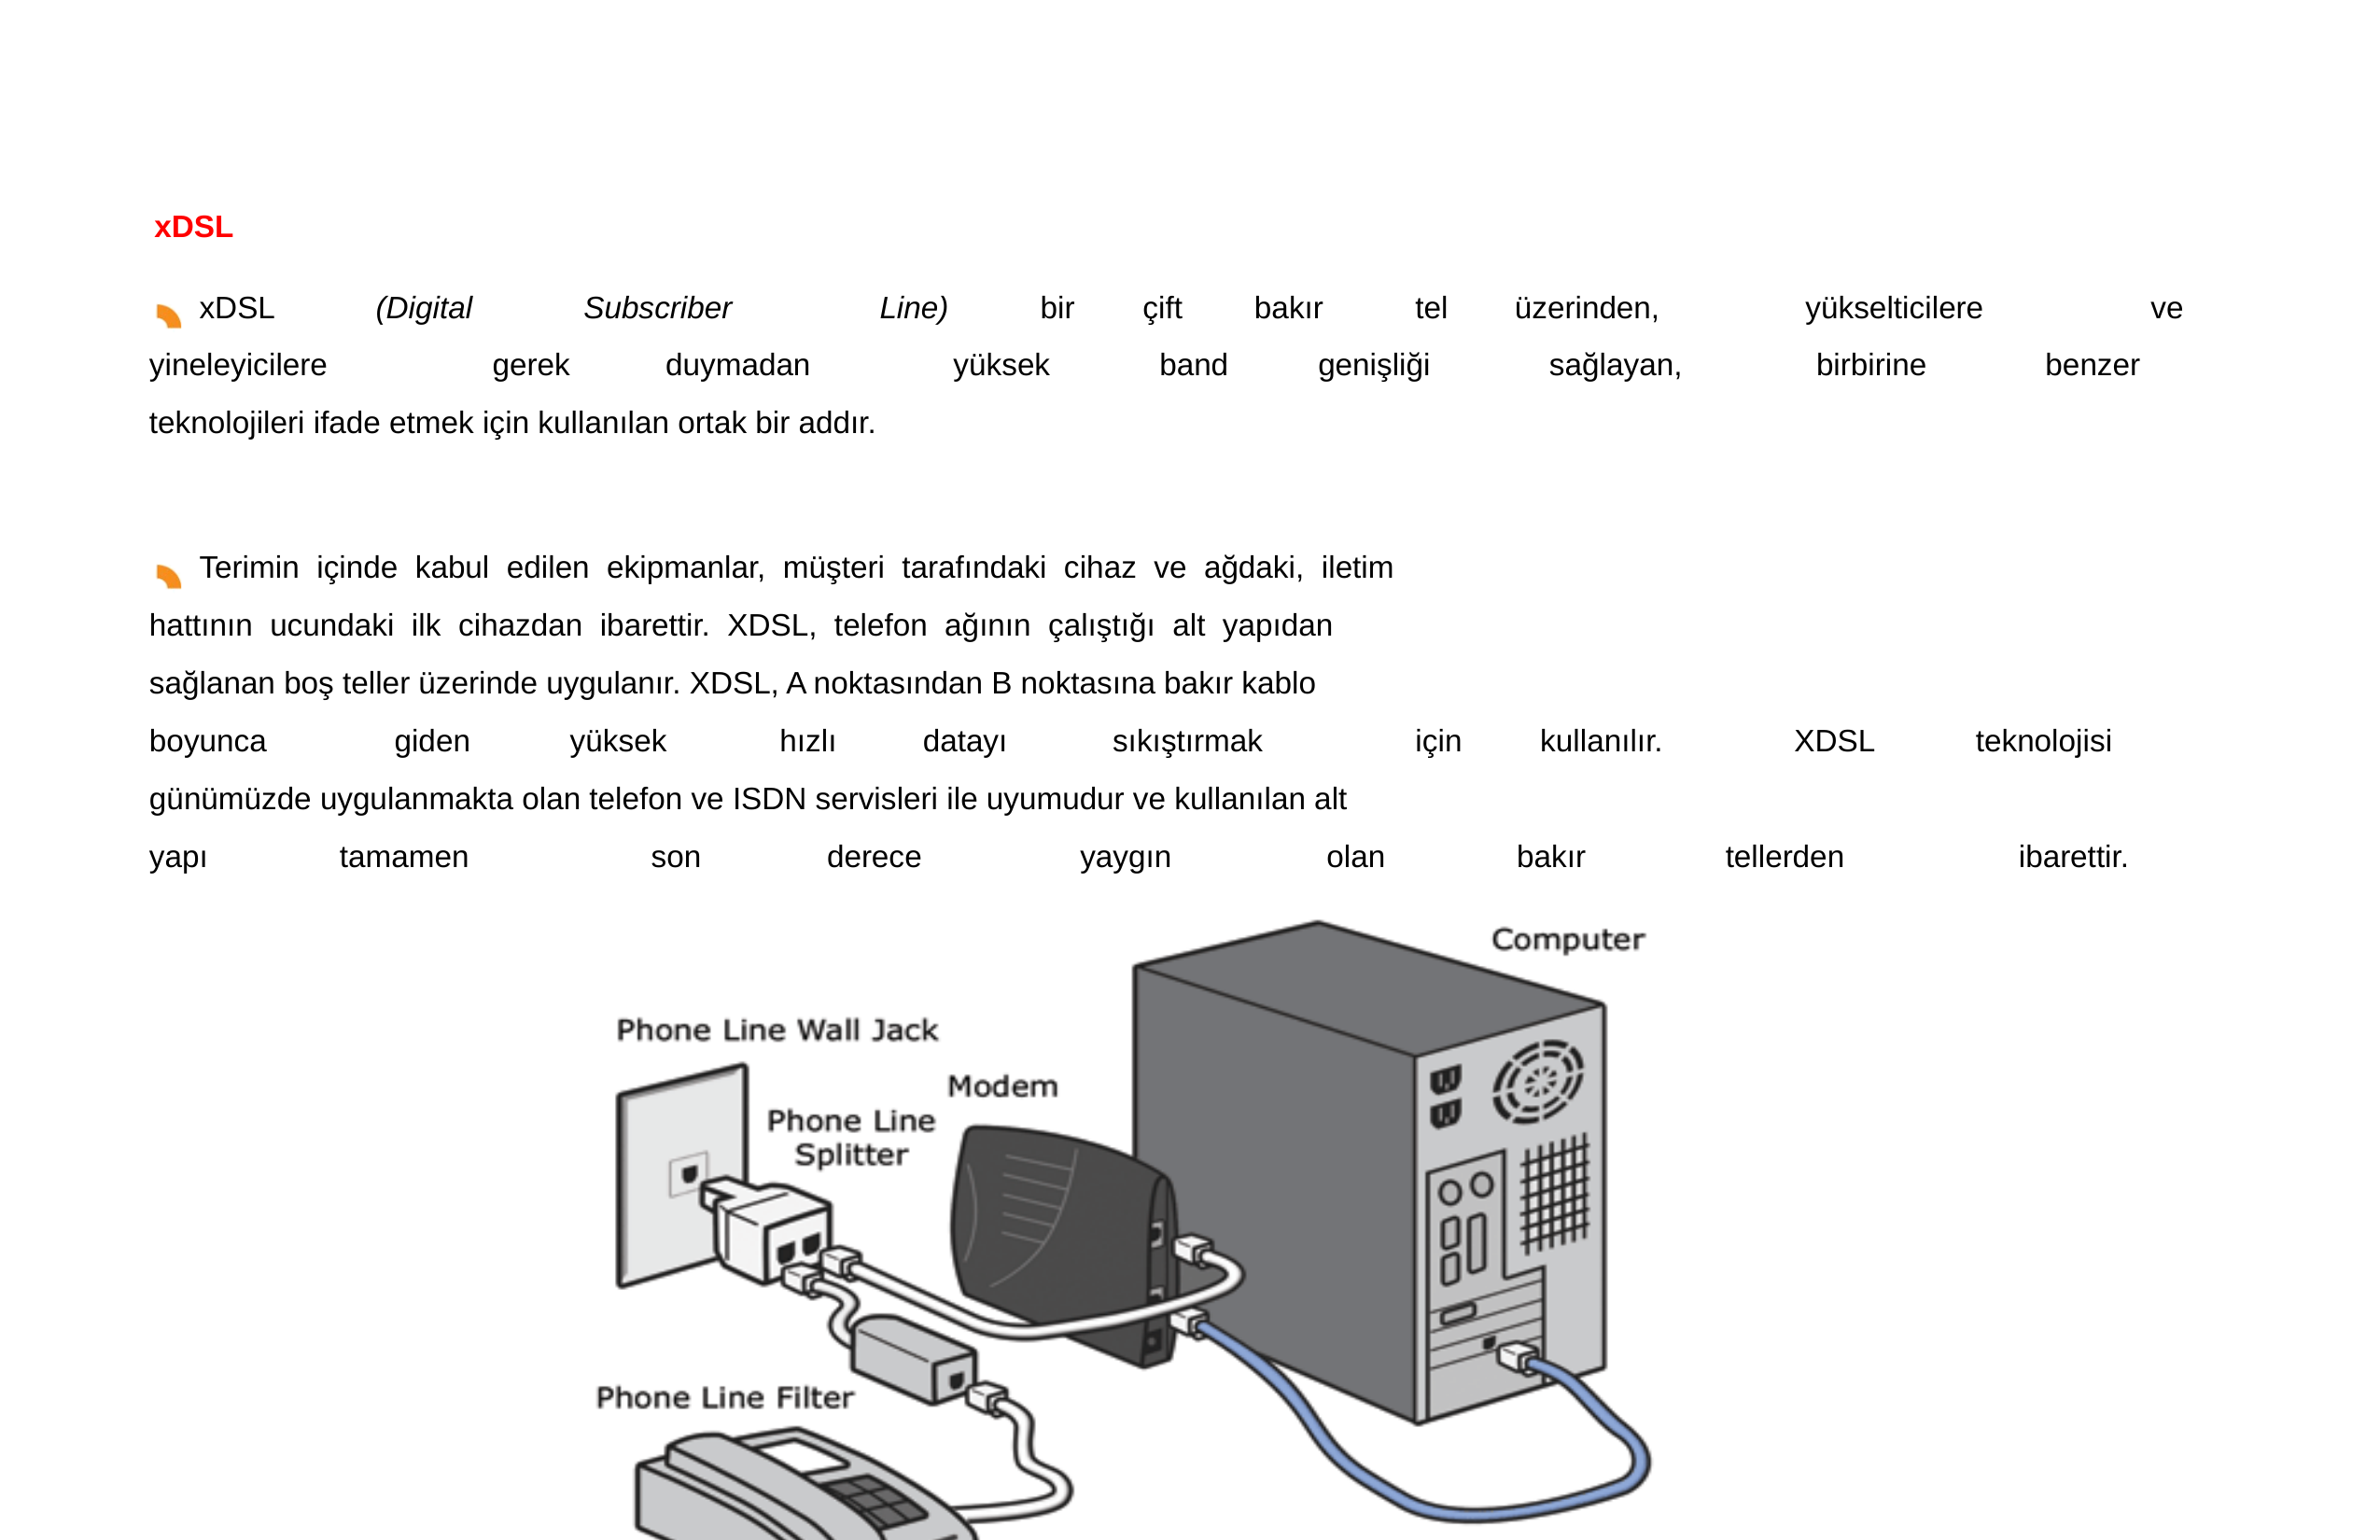

xDSL
 xDSL
(Digital
Subscriber
Line)
bir
çift
bakır
tel
üzerinden,
yükselticilere
ve
yineleyicilere
gerek
duymadan
yüksek
band
genişliği
sağlayan,
birbirine
benzer
teknolojileri ifade etmek için kullanılan ortak bir addır.
 Terimin içinde kabul edilen ekipmanlar, müşteri tarafındaki cihaz ve ağdaki, iletim
hattının ucundaki ilk cihazdan ibarettir. XDSL, telefon ağının çalıştığı alt yapıdan
sağlanan boş teller üzerinde uygulanır. XDSL, A noktasından B noktasına bakır kablo
boyunca
giden
yüksek
hızlı
datayı
sıkıştırmak
için
kullanılır.
XDSL
teknolojisi
günümüzde uygulanmakta olan telefon ve ISDN servisleri ile uyumudur ve kullanılan alt
yapı
tamamen
son
derece
yaygın
olan
bakır
tellerden
ibarettir.
Gizli, (c) 2011